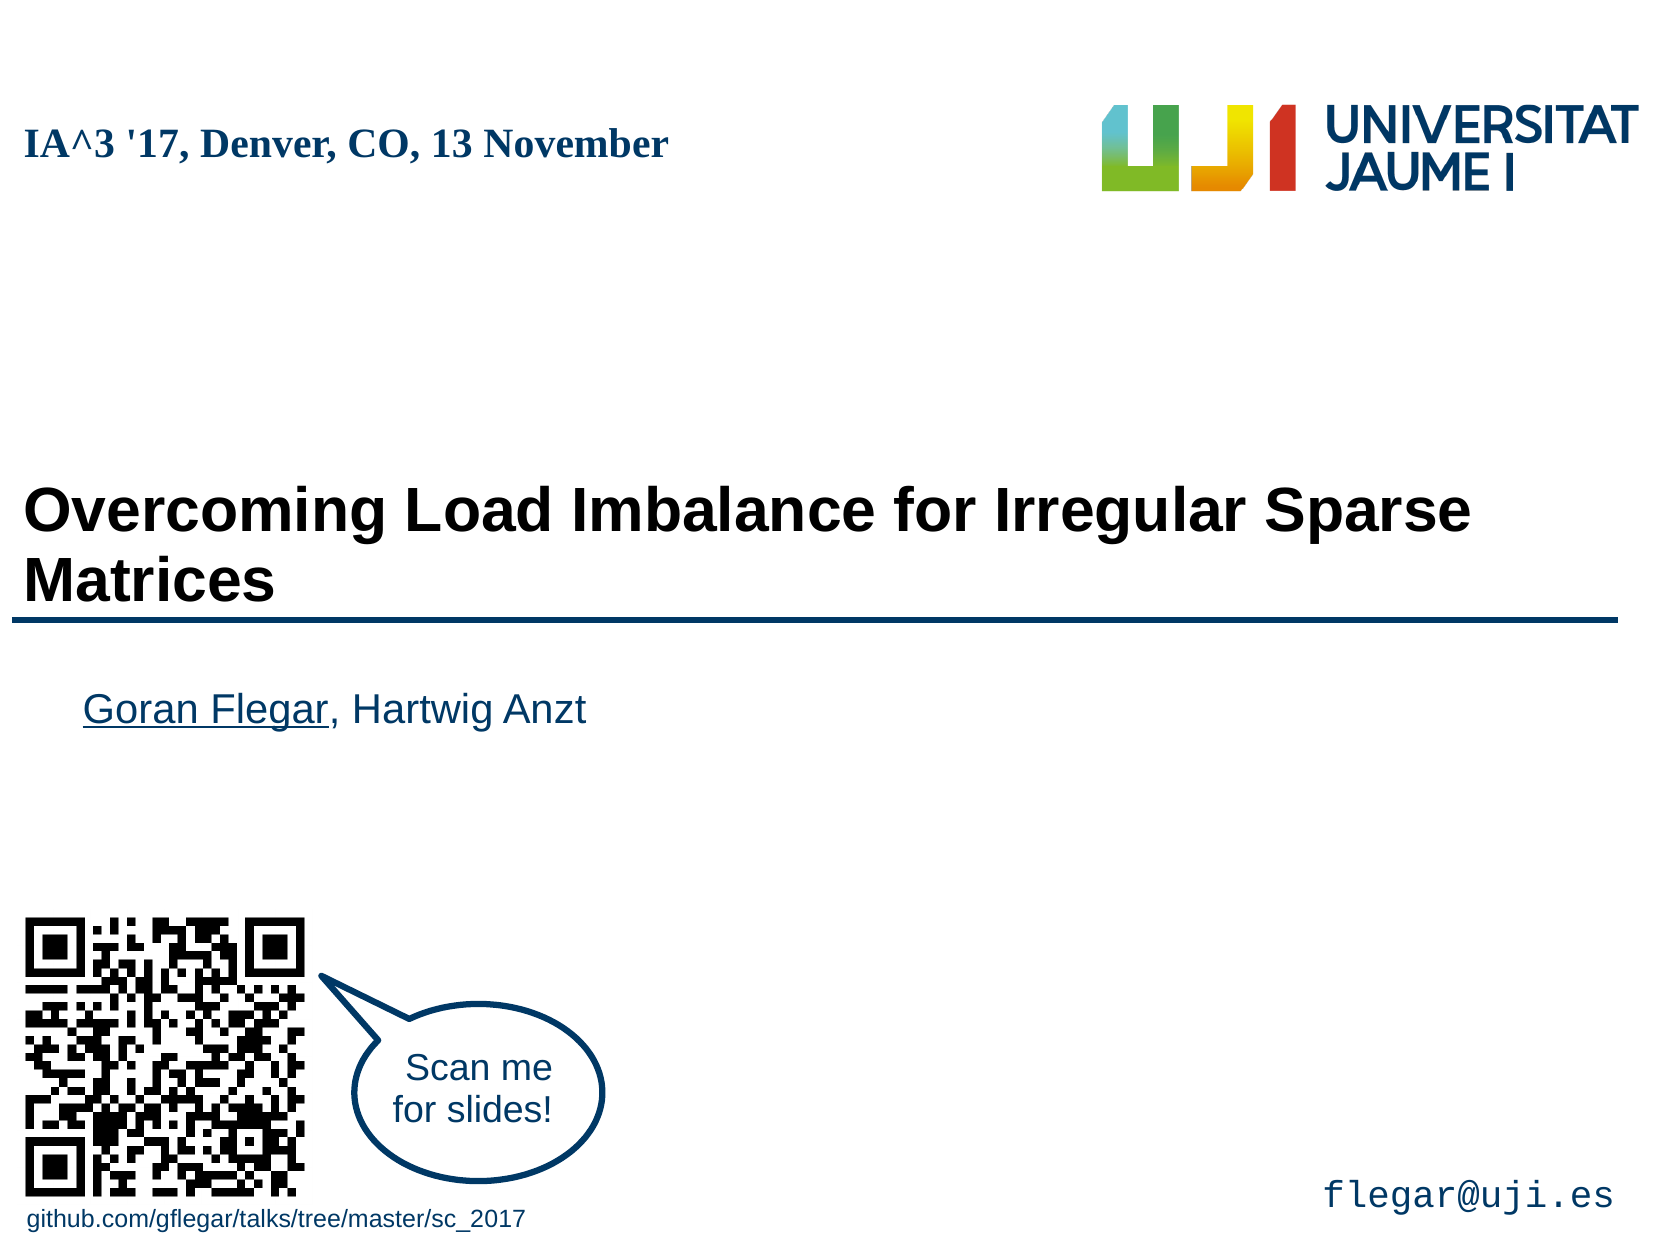

IA^3 '17, Denver, CO, 13 November
# Overcoming Load Imbalance for Irregular Sparse Matrices
Goran Flegar, Hartwig Anzt
Scan me for slides!
github.com/gflegar/talks/tree/master/sc_2017